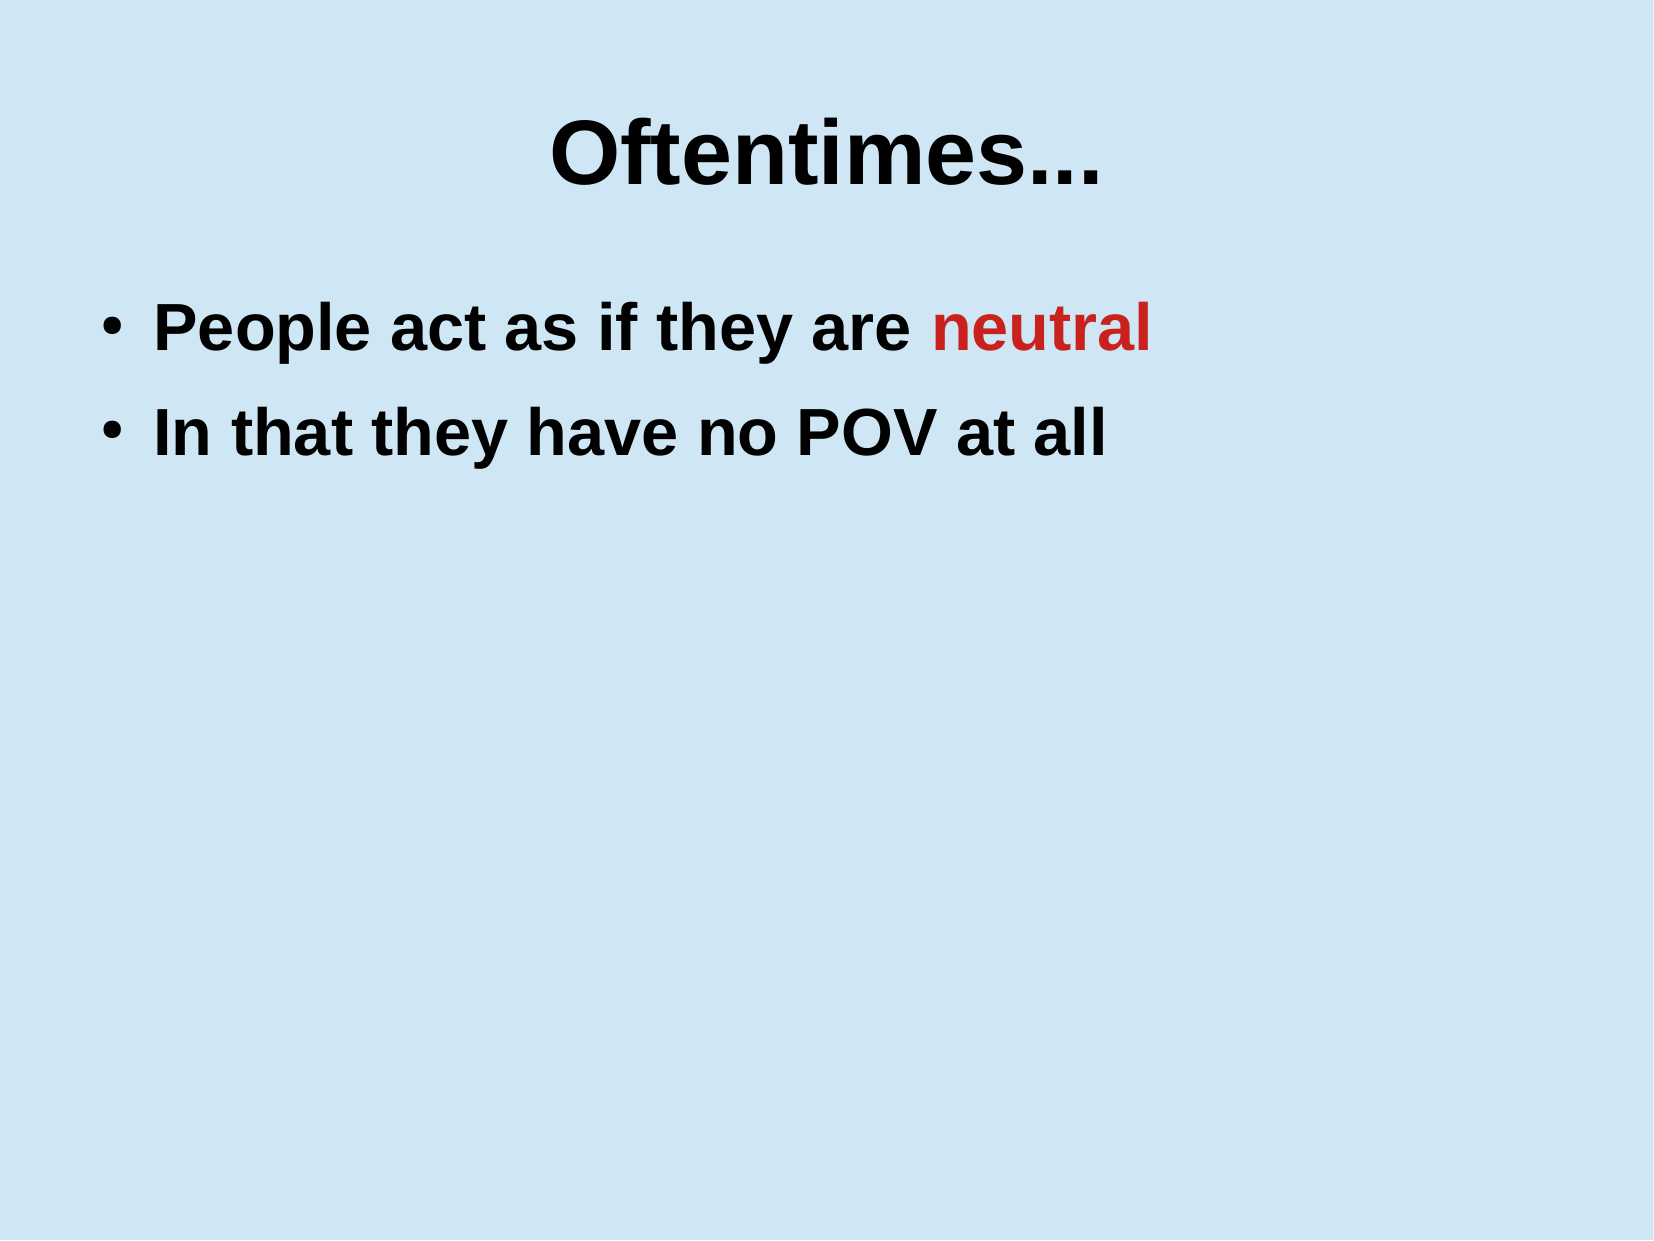

# Oftentimes...
People act as if they are neutral
In that they have no POV at all